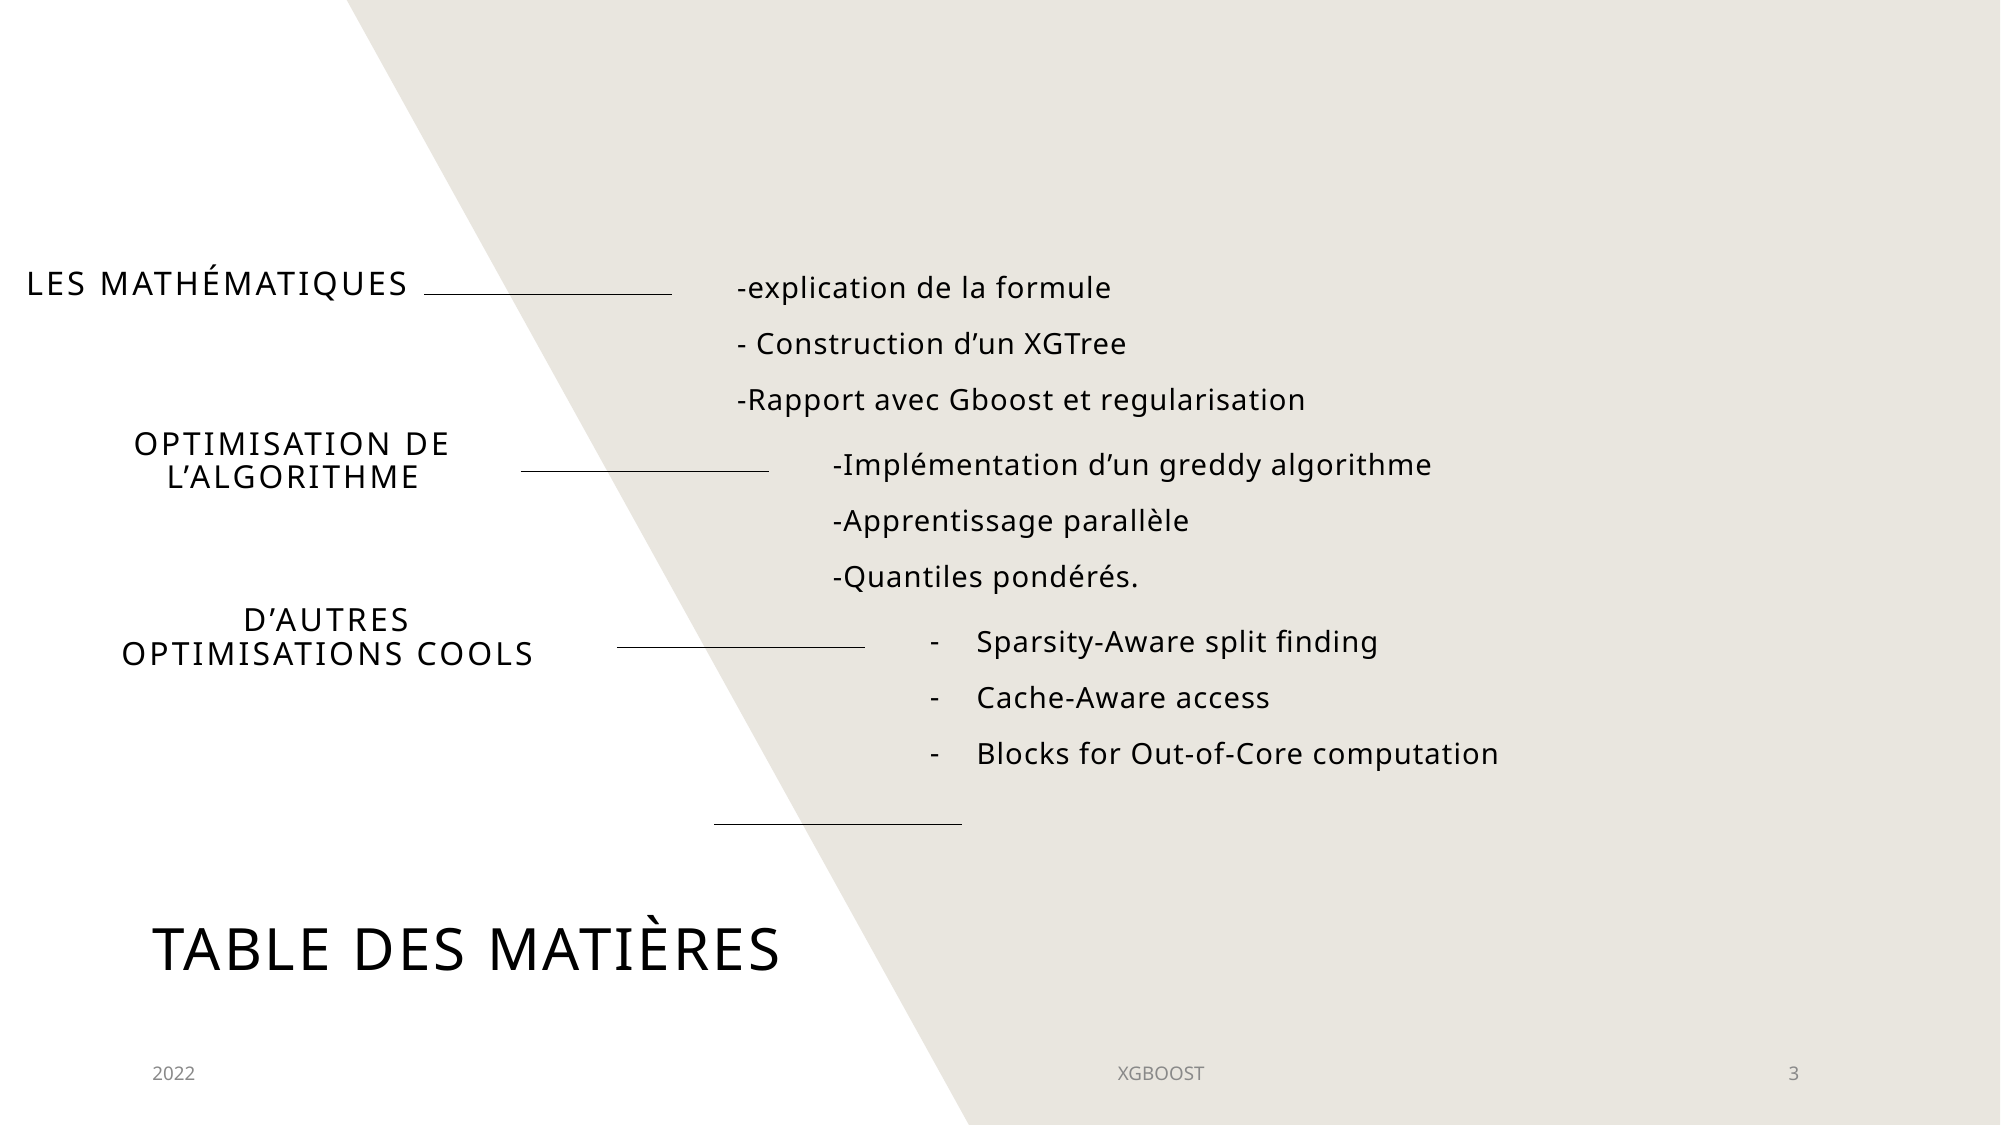

Les mathématiques
-explication de la formule
- Construction d’un XGTree
-Rapport avec Gboost et regularisation
Optimisation de l’algorithme
-Implémentation d’un greddy algorithme
-Apprentissage parallèle
-Quantiles pondérés.
D’autres Optimisations cools
Sparsity-Aware split finding
Cache-Aware access
Blocks for Out-of-Core computation
# Table des matières
2022
XGBOOST
3